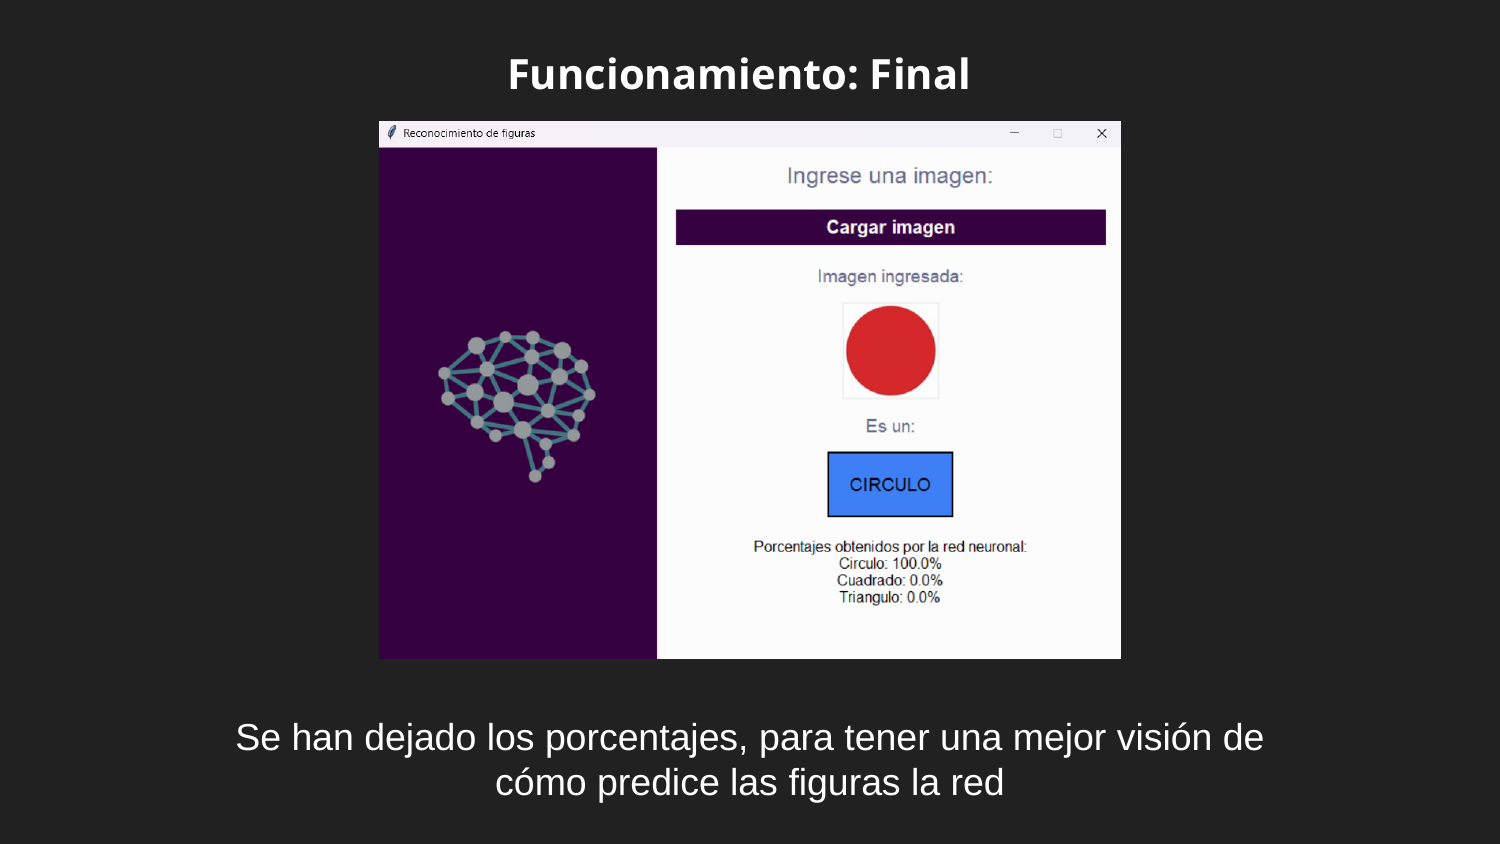

# Funcionamiento: Final
Se han dejado los porcentajes, para tener una mejor visión de cómo predice las figuras la red